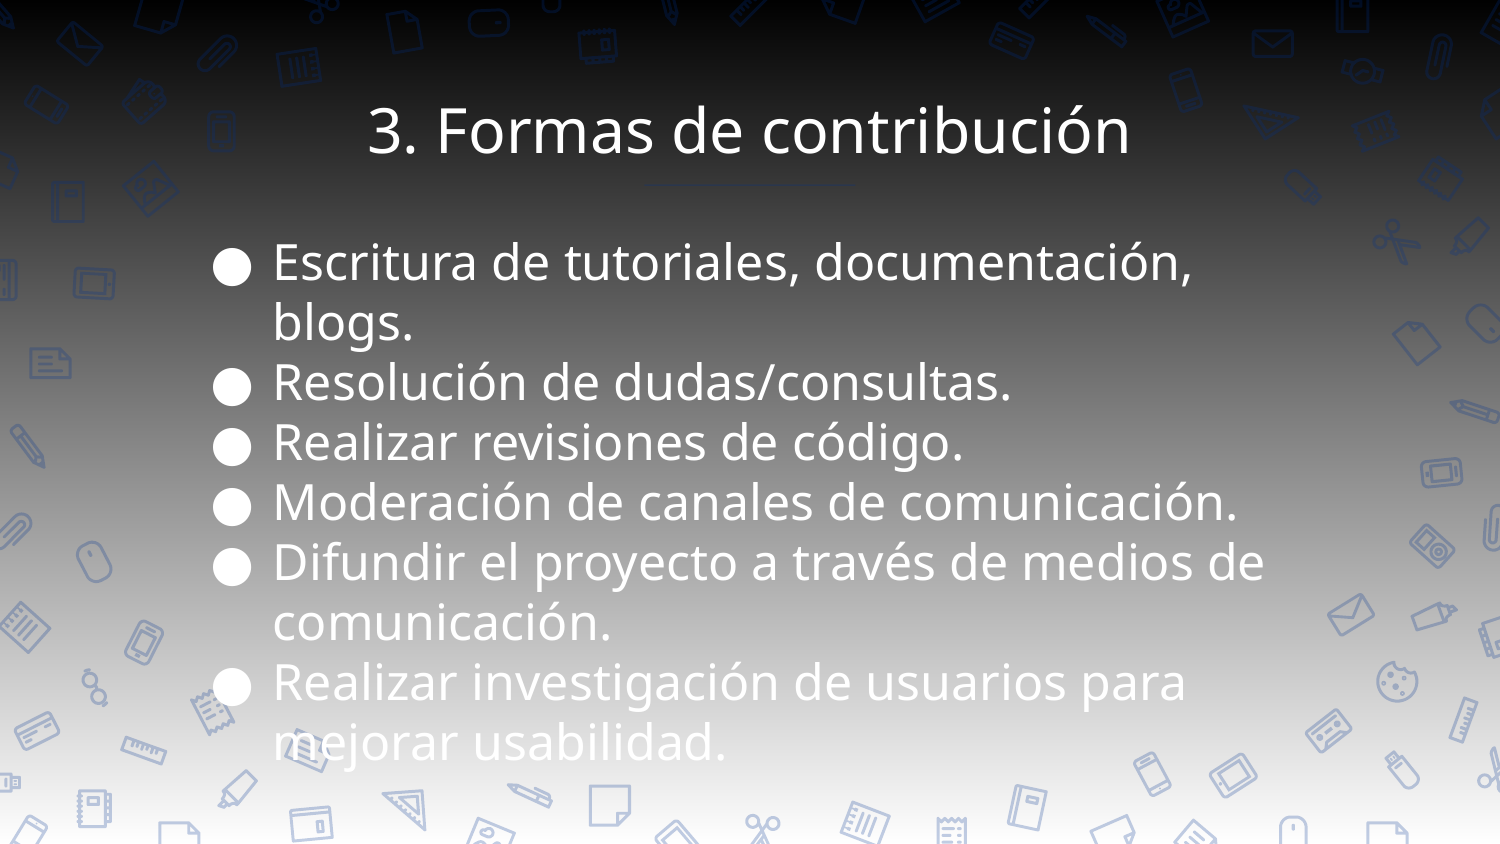

# 3. Formas de contribución
Escritura de tutoriales, documentación, blogs.
Resolución de dudas/consultas.
Realizar revisiones de código.
Moderación de canales de comunicación.
Difundir el proyecto a través de medios de comunicación.
Realizar investigación de usuarios para mejorar usabilidad.